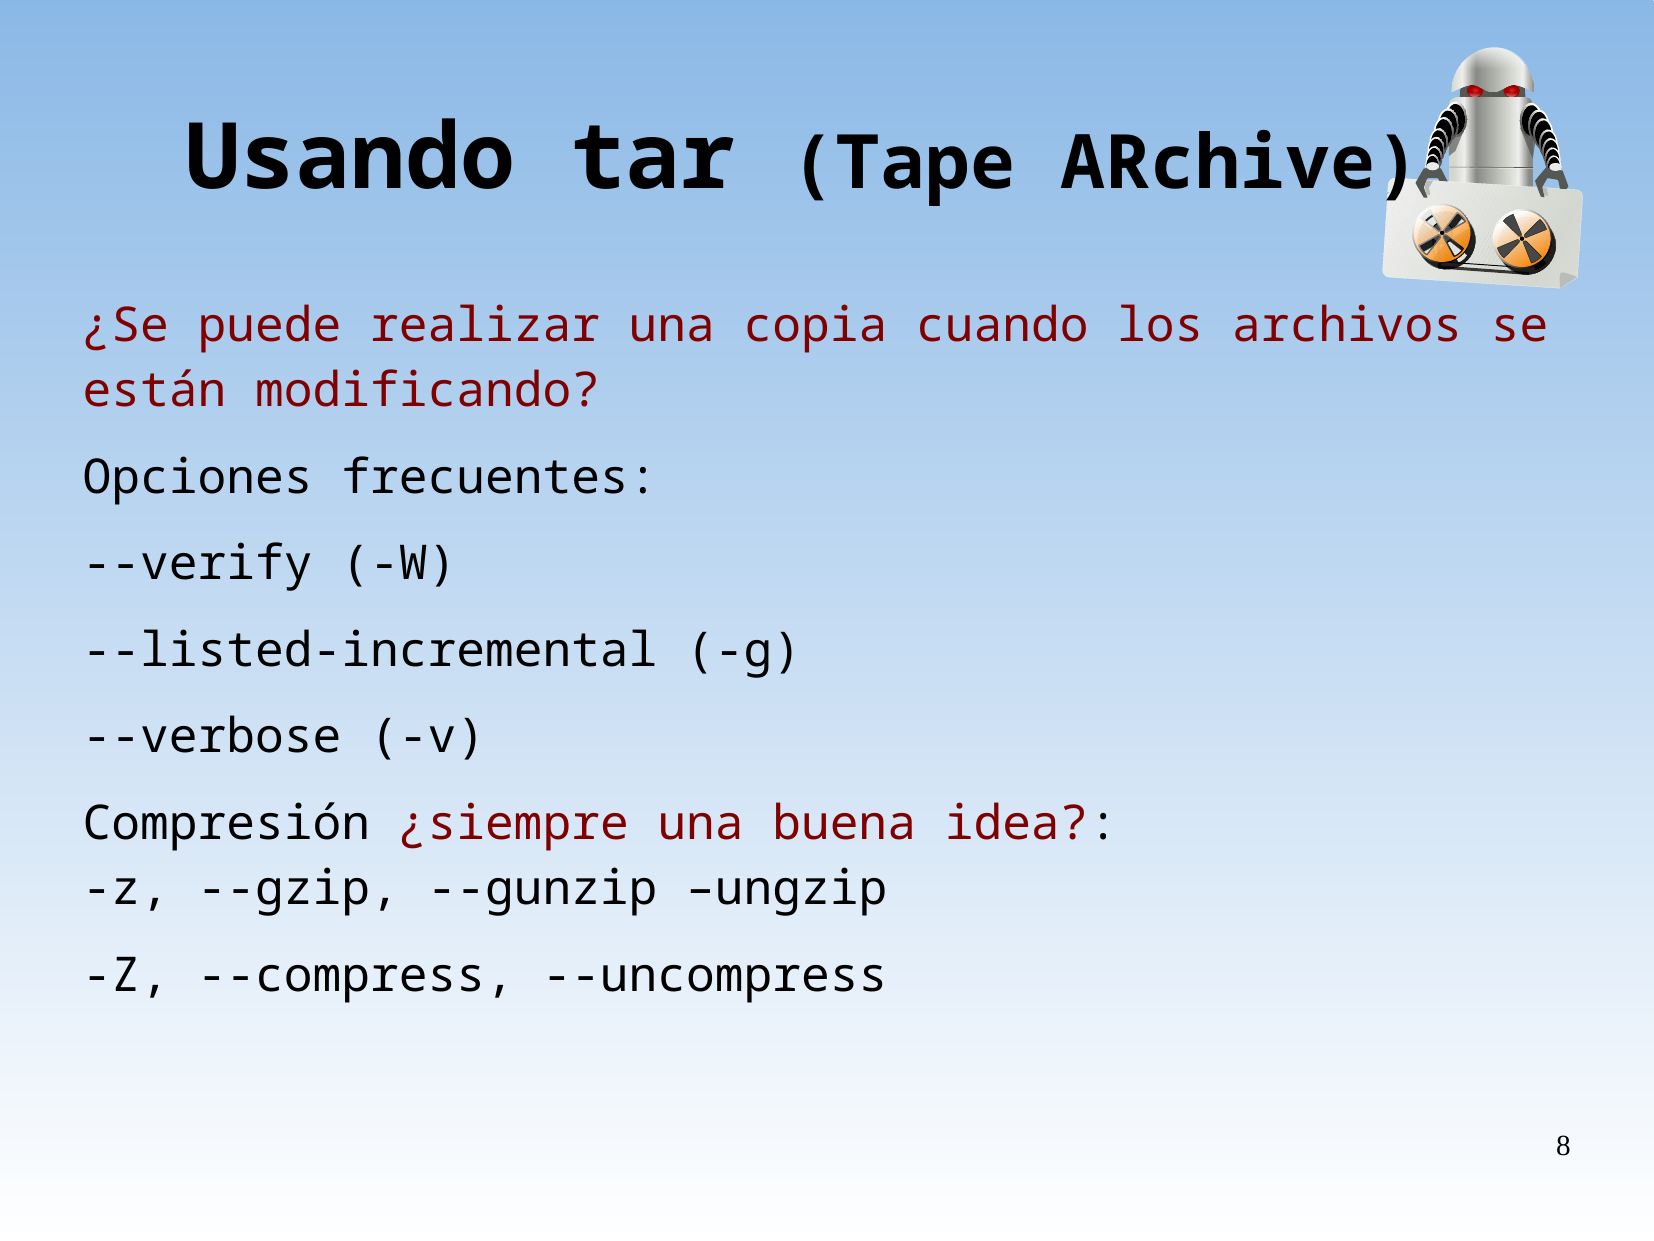

# Usando tar (Tape ARchive)
¿Se puede realizar una copia cuando los archivos se están modificando?
Opciones frecuentes:
--verify (-W)
--listed-incremental (-g)
--verbose (-v)
Compresión ¿siempre una buena idea?:
-z, --gzip, --gunzip –ungzip
-Z, --compress, --uncompress
8